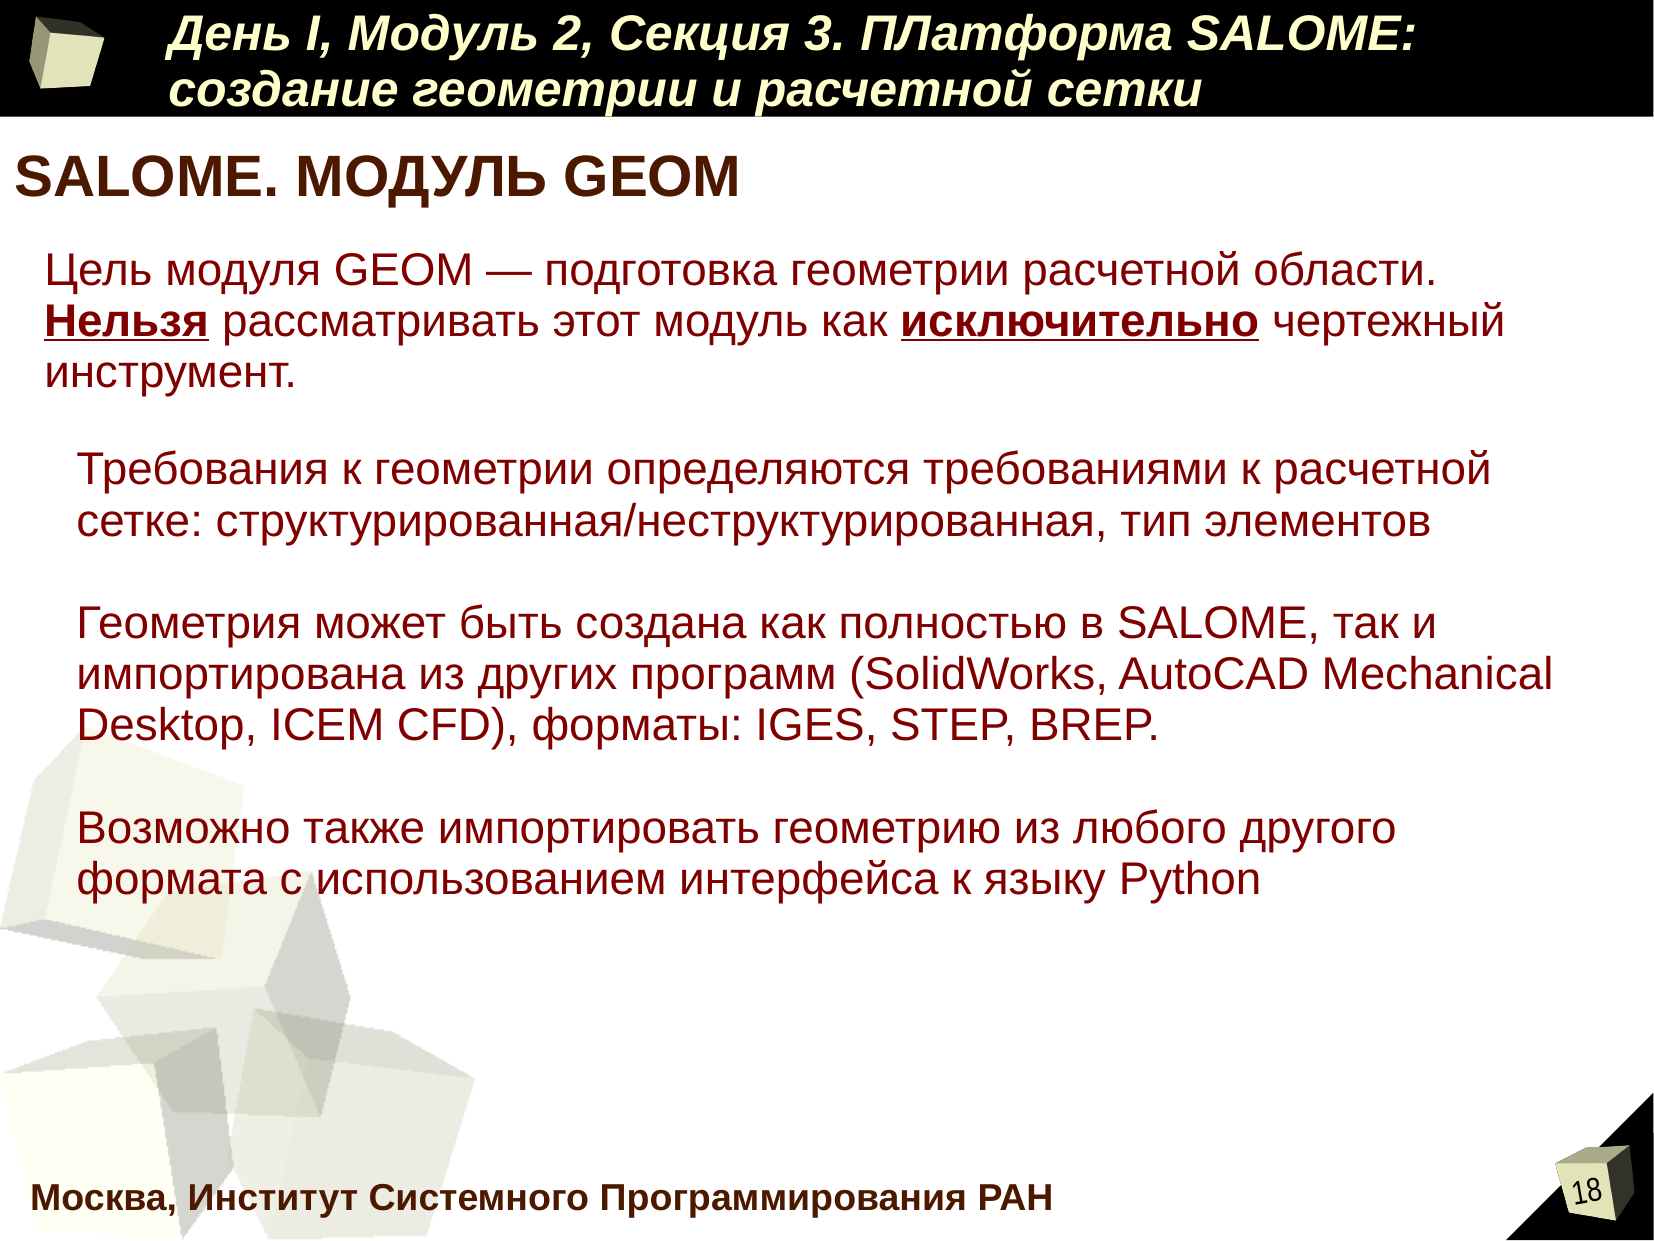

#
SALOME. МОДУЛЬ GEOM
Цель модуля GEOM — подготовка геометрии расчетной области. Нельзя рассматривать этот модуль как исключительно чертежный инструмент.
Требования к геометрии определяются требованиями к расчетной сетке: структурированная/неструктурированная, тип элементов
Геометрия может быть создана как полностью в SALOME, так и импортирована из других программ (SolidWorks, AutoCAD Mechanical Desktop, ICEM CFD), форматы: IGES, STEP, BREP.
Возможно также импортировать геометрию из любого другого формата с использованием интерфейса к языку Python